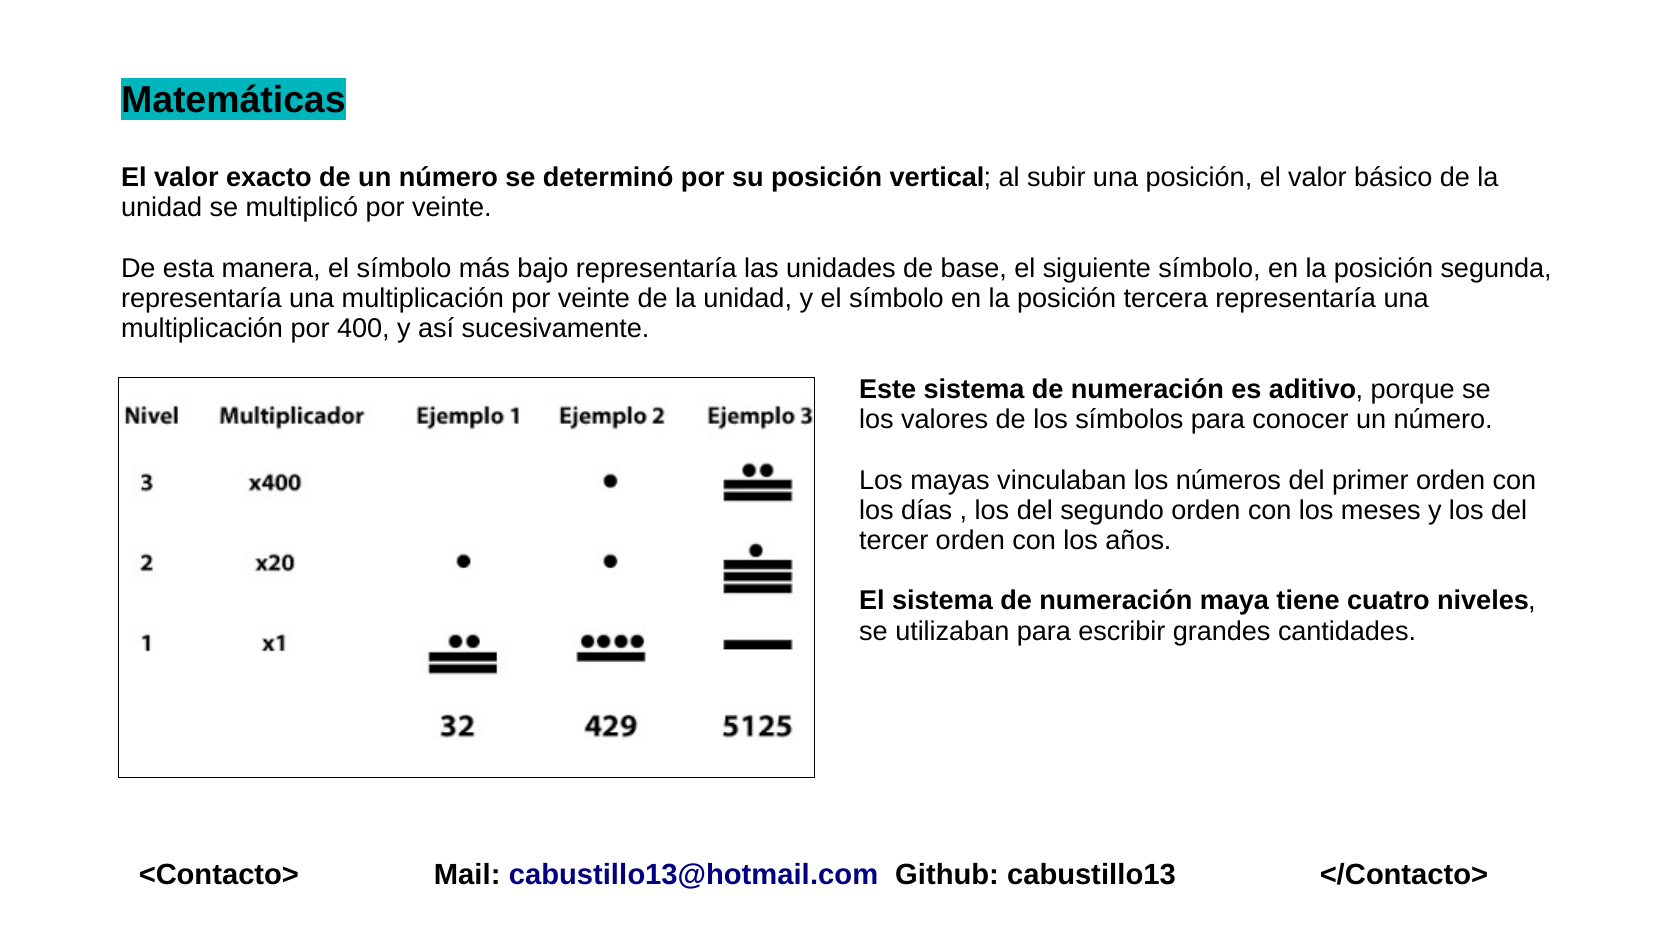

Matemáticas
El valor exacto de un número se determinó por su posición vertical; al subir una posición, el valor básico de la unidad se multiplicó por veinte.
De esta manera, el símbolo más bajo representaría las unidades de base, el siguiente símbolo, en la posición segunda, representaría una multiplicación por veinte de la unidad, y el símbolo en la posición tercera representaría una multiplicación por 400, y así sucesivamente.
										Este sistema de numeración es aditivo, porque se suman 									los valores de los símbolos para conocer un número.
										Los mayas vinculaban los números del primer orden con 										los días , los del segundo orden con los meses y los del 										tercer orden con los años.
										El sistema de numeración maya tiene cuatro niveles, que 										se utilizaban para escribir grandes cantidades.
<Contacto>		Mail: cabustillo13@hotmail.com Github: cabustillo13		</Contacto>